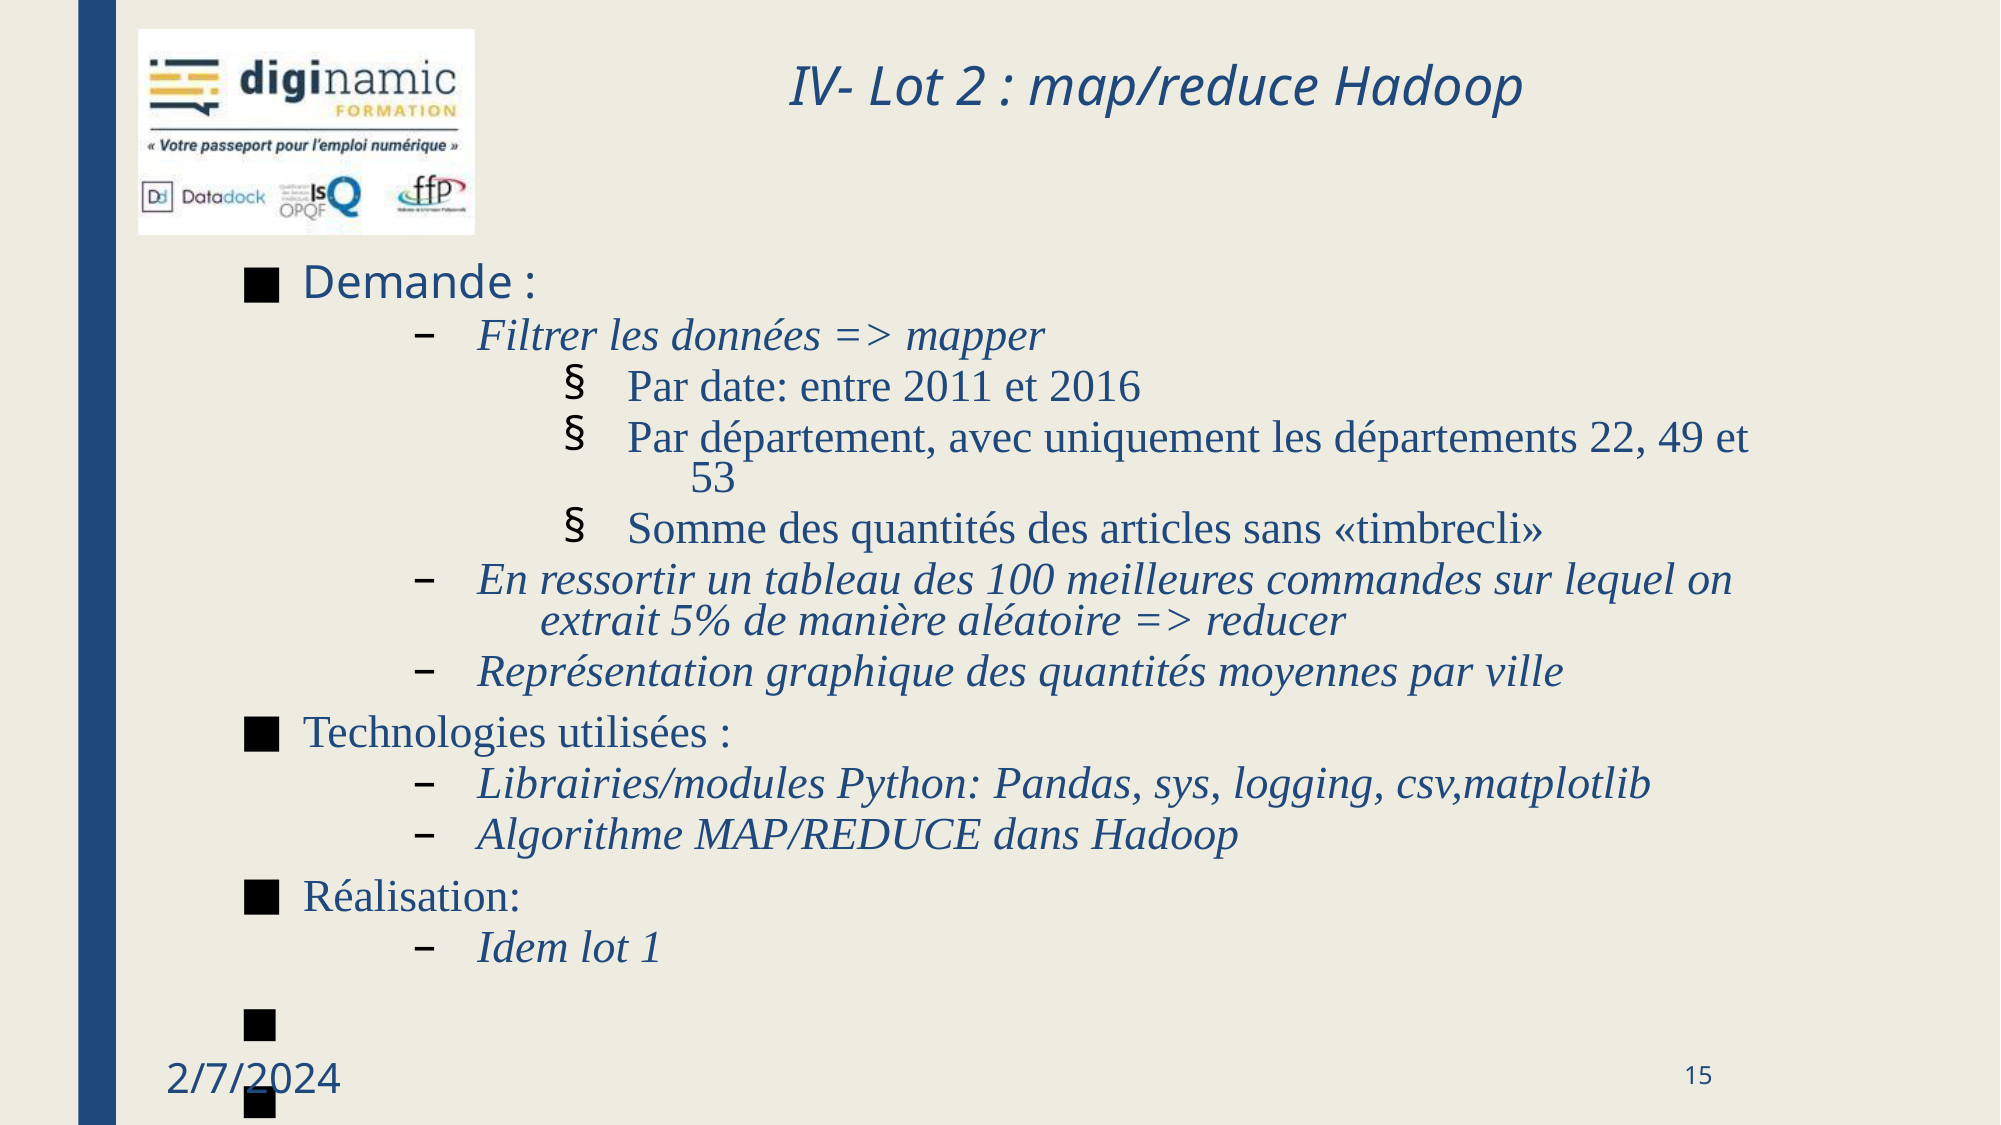

# IV- Lot 2 : map/reduce Hadoop
Demande :
Filtrer les données => mapper
Par date: entre 2011 et 2016
Par département, avec uniquement les départements 22, 49 et 53
Somme des quantités des articles sans «timbrecli»
En ressortir un tableau des 100 meilleures commandes sur lequel on extrait 5% de manière aléatoire => reducer
Représentation graphique des quantités moyennes par ville
Technologies utilisées :
Librairies/modules Python: Pandas, sys, logging, csv,matplotlib
Algorithme MAP/REDUCE dans Hadoop
Réalisation:
Idem lot 1
2/7/2024
15